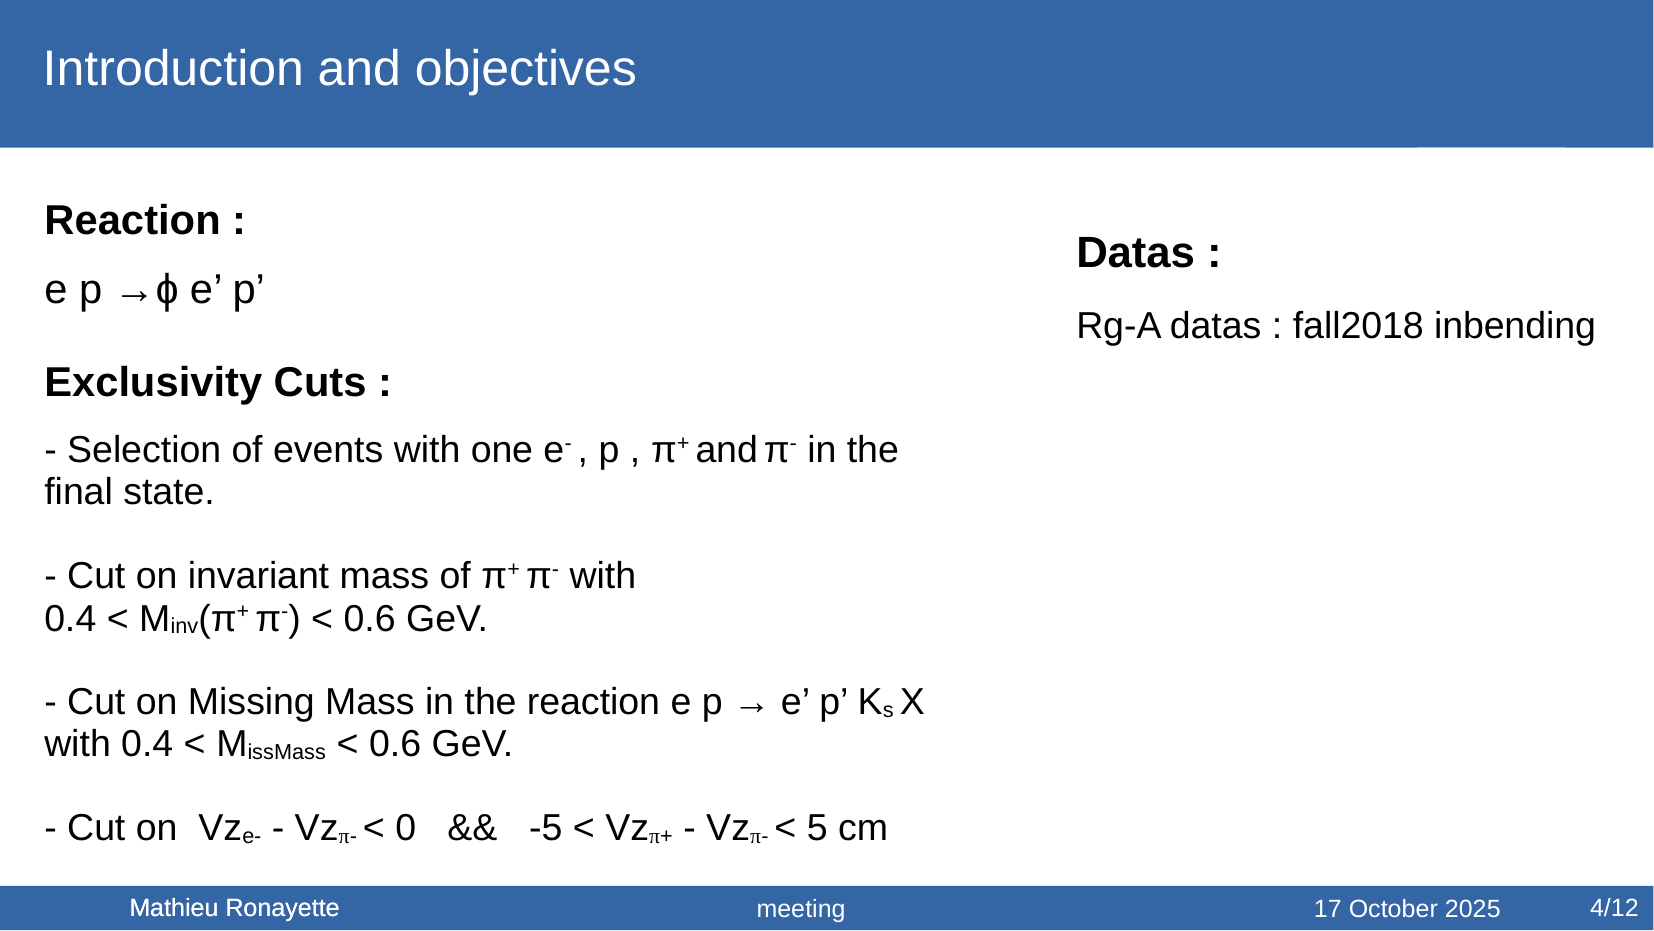

Introduction and objectives
Reaction :
e p →ɸ e’ p’
Exclusivity Cuts :
- Selection of events with one e- , p , π+ and π- in the final state.
- Cut on invariant mass of π+ π- with
0.4 < Minv(π+ π-) < 0.6 GeV.
- Cut on Missing Mass in the reaction e p → e’ p’ Ks X
with 0.4 < MissMass < 0.6 GeV.
- Cut on Vze- - Vzπ- < 0 && -5 < Vzπ+ - Vzπ- < 5 cm
Datas :
Rg-A datas : fall2018 inbending
Mathieu Ronayette
4/12
Mathieu Ronayette
 meeting
17 October 2025